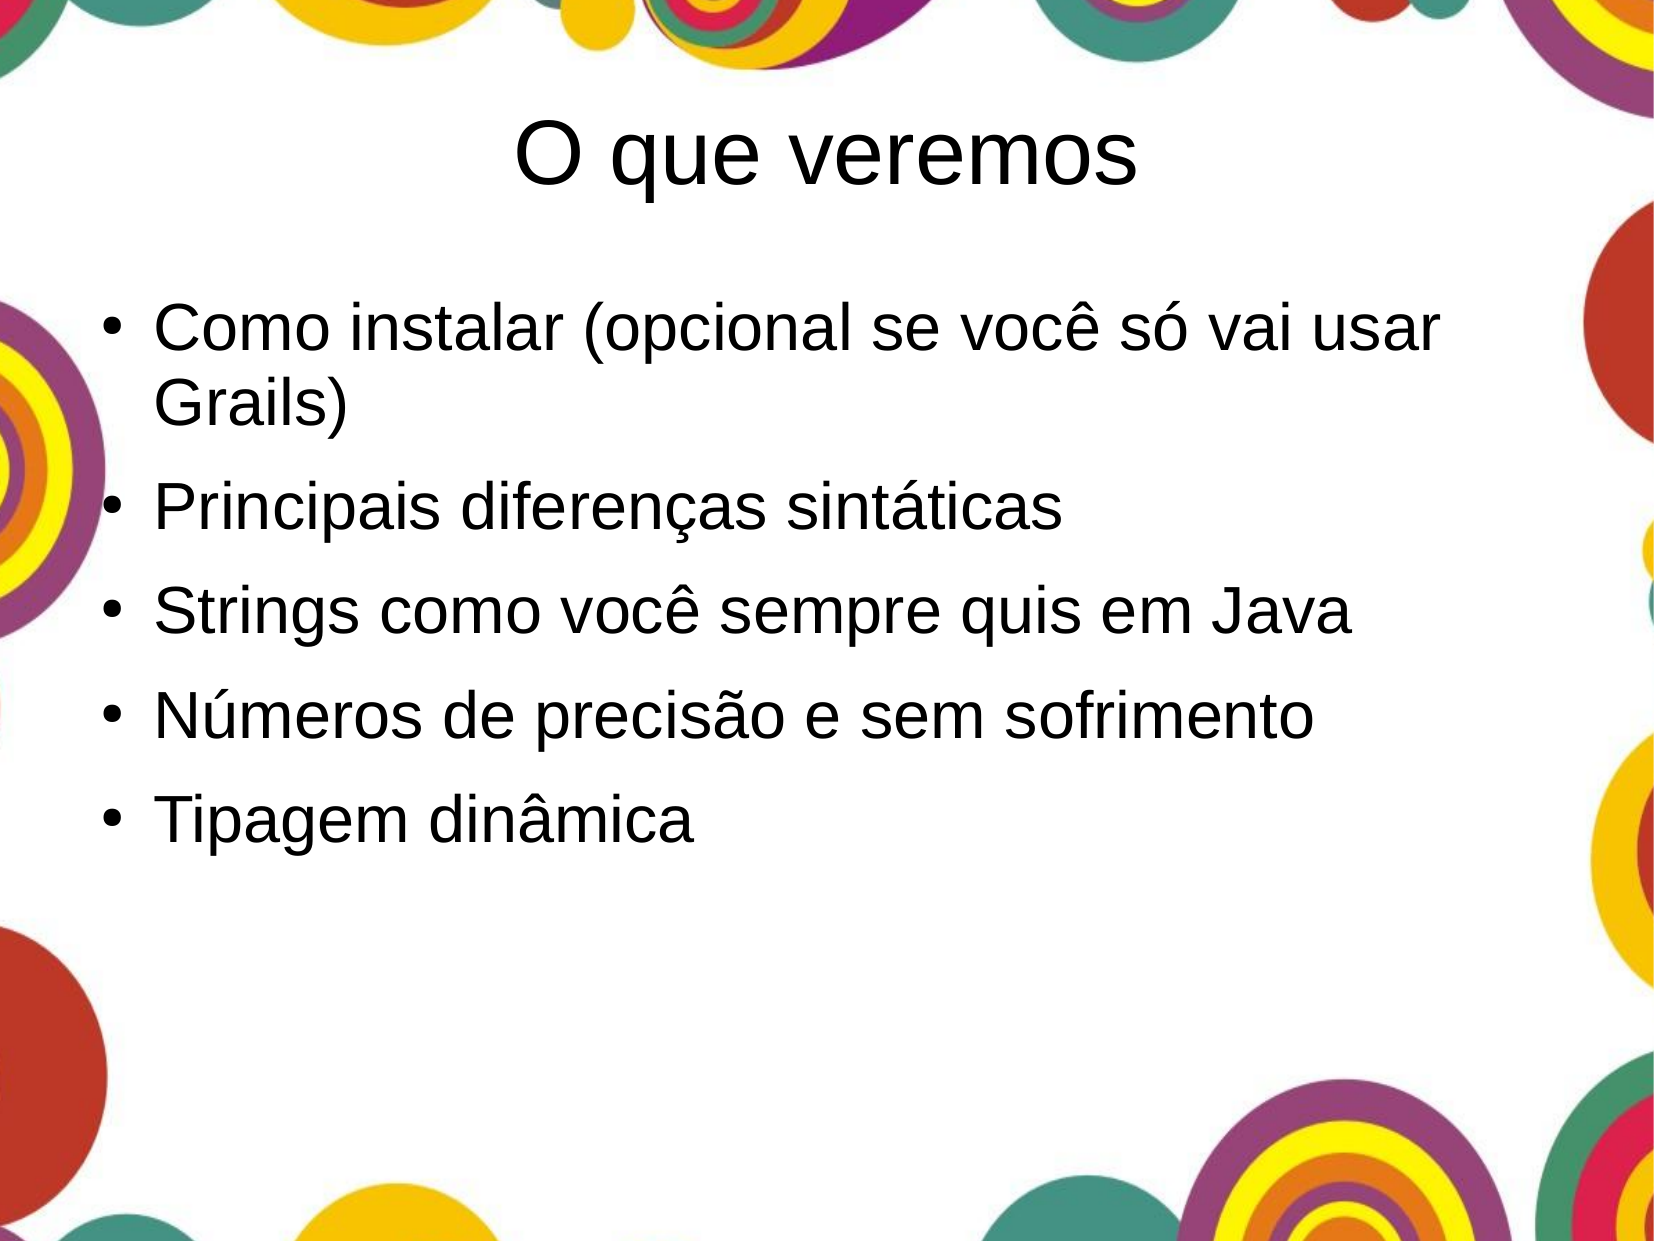

# O que veremos
Como instalar (opcional se você só vai usar Grails)
Principais diferenças sintáticas
Strings como você sempre quis em Java
Números de precisão e sem sofrimento
Tipagem dinâmica